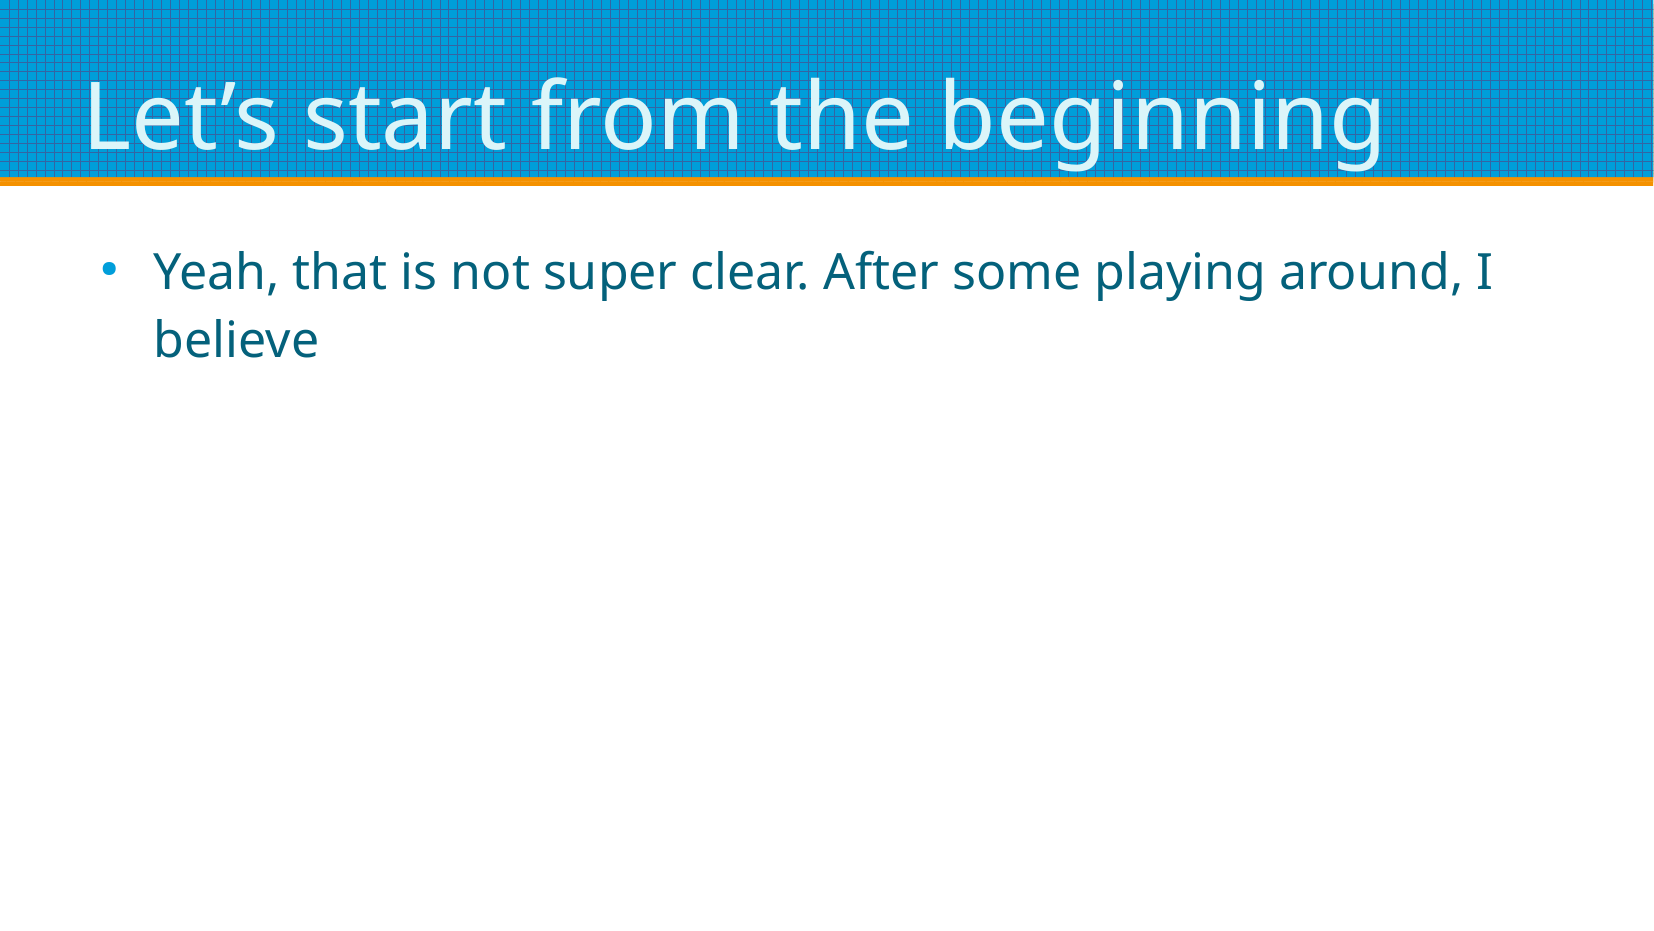

# Let’s start from the beginning
Yeah, that is not super clear. After some playing around, I believe